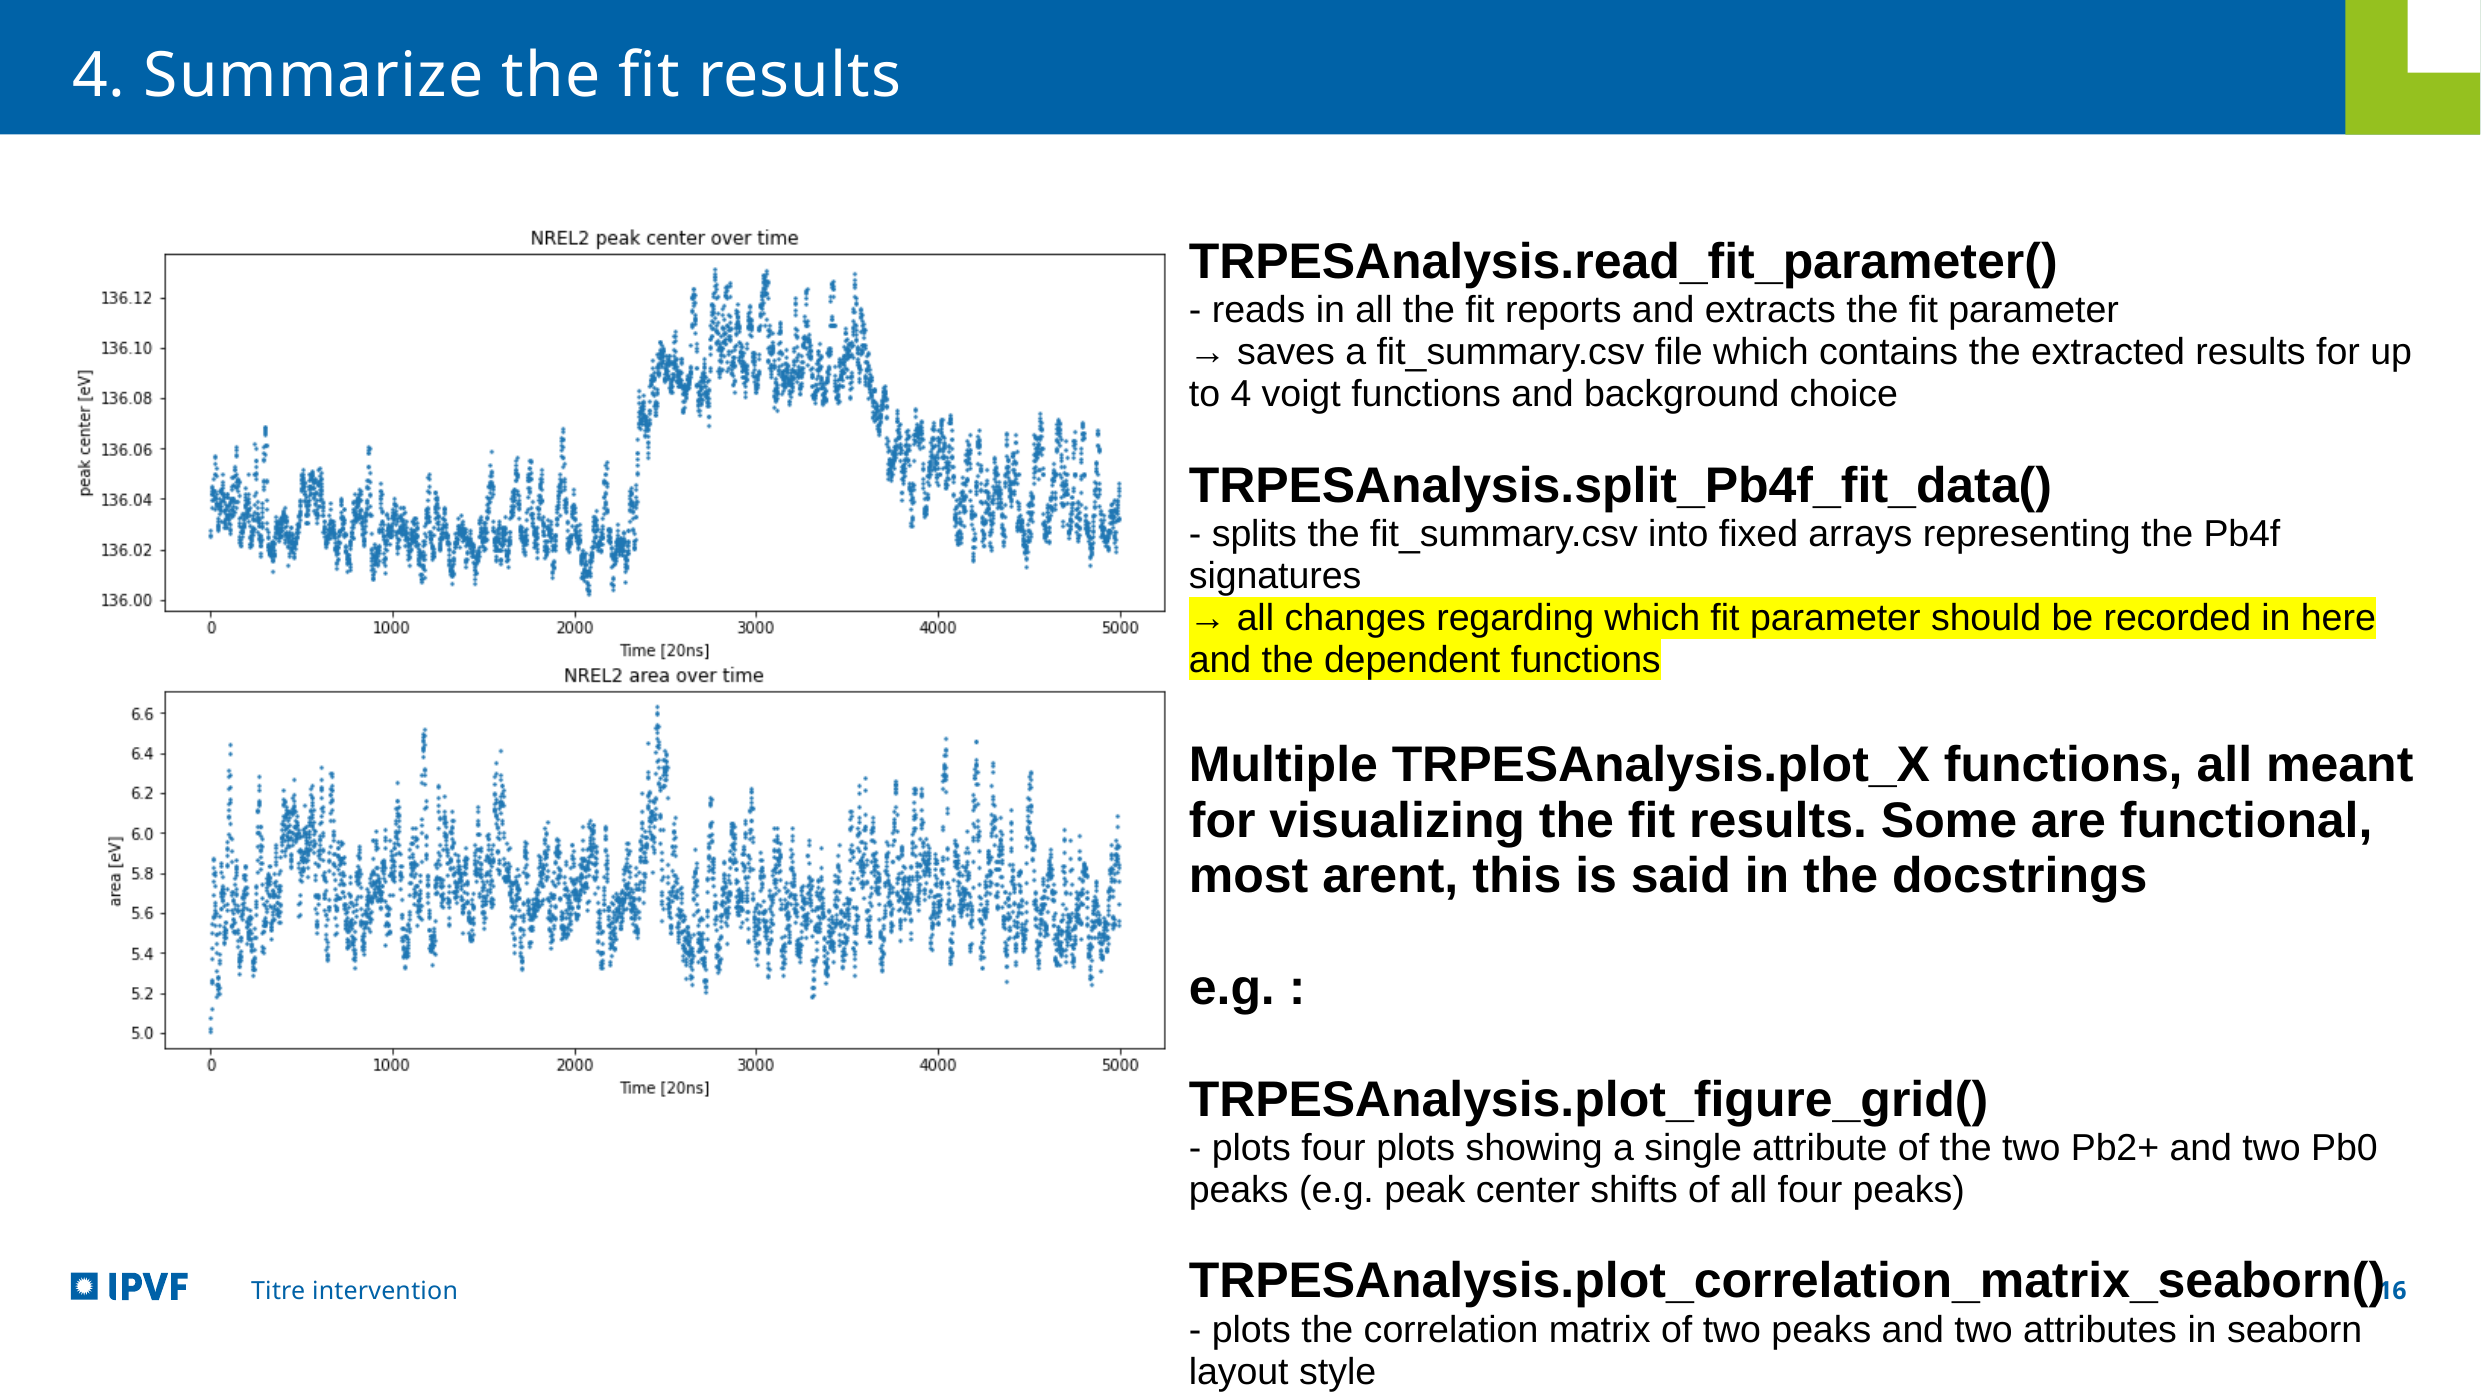

# 4. Summarize the fit results
TRPESAnalysis.read_fit_parameter()
- reads in all the fit reports and extracts the fit parameter
→ saves a fit_summary.csv file which contains the extracted results for up to 4 voigt functions and background choice
TRPESAnalysis.split_Pb4f_fit_data()
- splits the fit_summary.csv into fixed arrays representing the Pb4f signatures
→ all changes regarding which fit parameter should be recorded in here and the dependent functions
Multiple TRPESAnalysis.plot_X functions, all meant for visualizing the fit results. Some are functional, most arent, this is said in the docstrings
e.g. :
TRPESAnalysis.plot_figure_grid()
- plots four plots showing a single attribute of the two Pb2+ and two Pb0 peaks (e.g. peak center shifts of all four peaks)
TRPESAnalysis.plot_correlation_matrix_seaborn()
- plots the correlation matrix of two peaks and two attributes in seaborn layout style
...
16